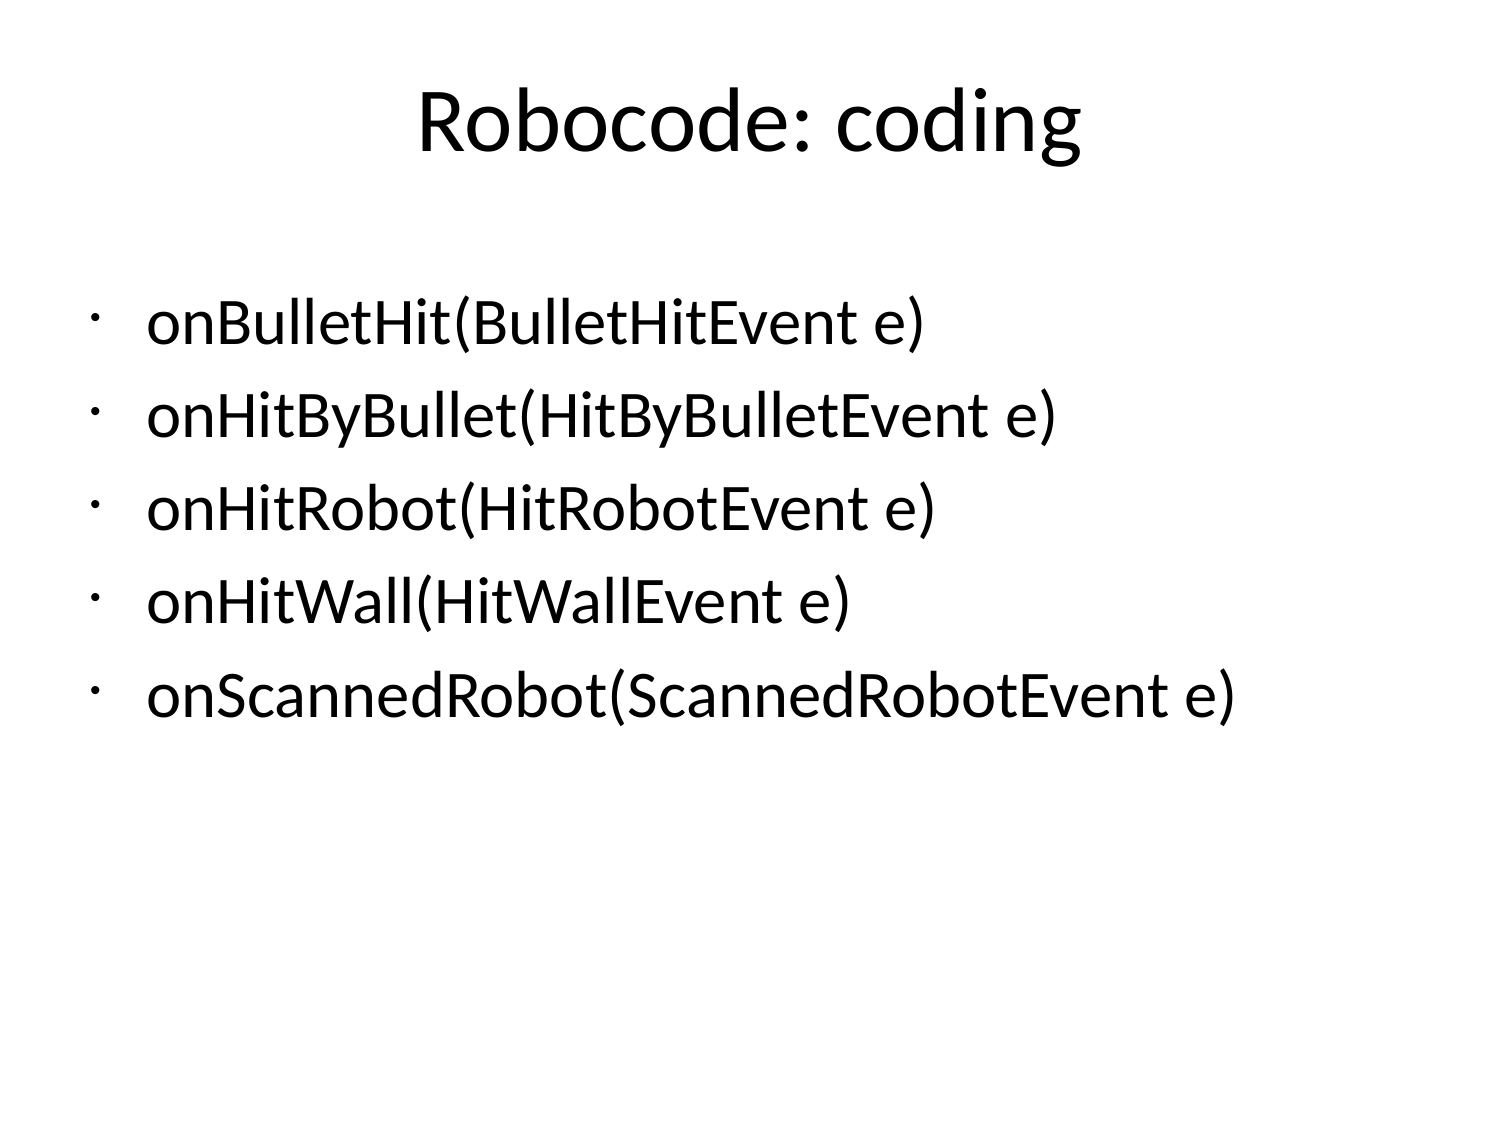

# Robocode: coding
onBulletHit(BulletHitEvent e)
onHitByBullet(HitByBulletEvent e)
onHitRobot(HitRobotEvent e)
onHitWall(HitWallEvent e)
onScannedRobot(ScannedRobotEvent e)